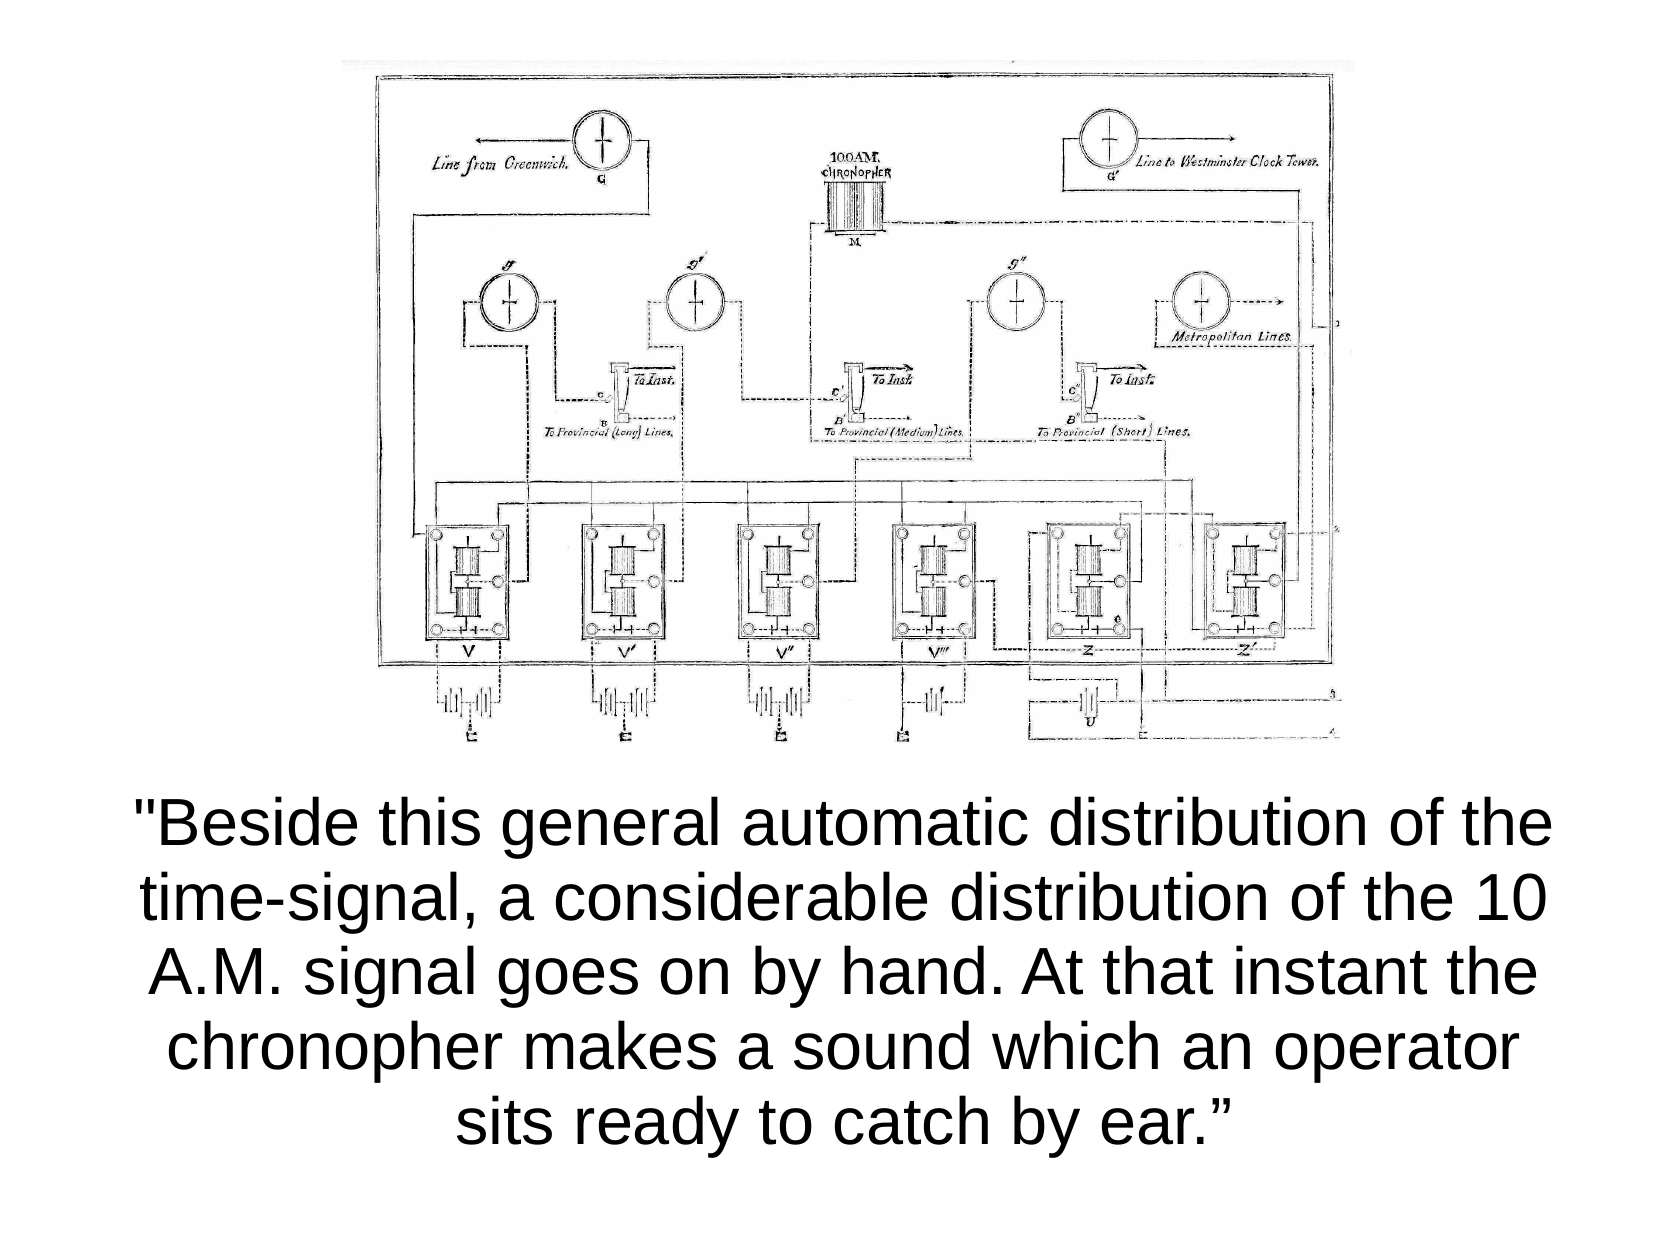

# "Beside this general automatic distribution of the time-signal, a considerable distribution of the 10 A.M. signal goes on by hand. At that instant the chronopher makes a sound which an operator sits ready to catch by ear.”